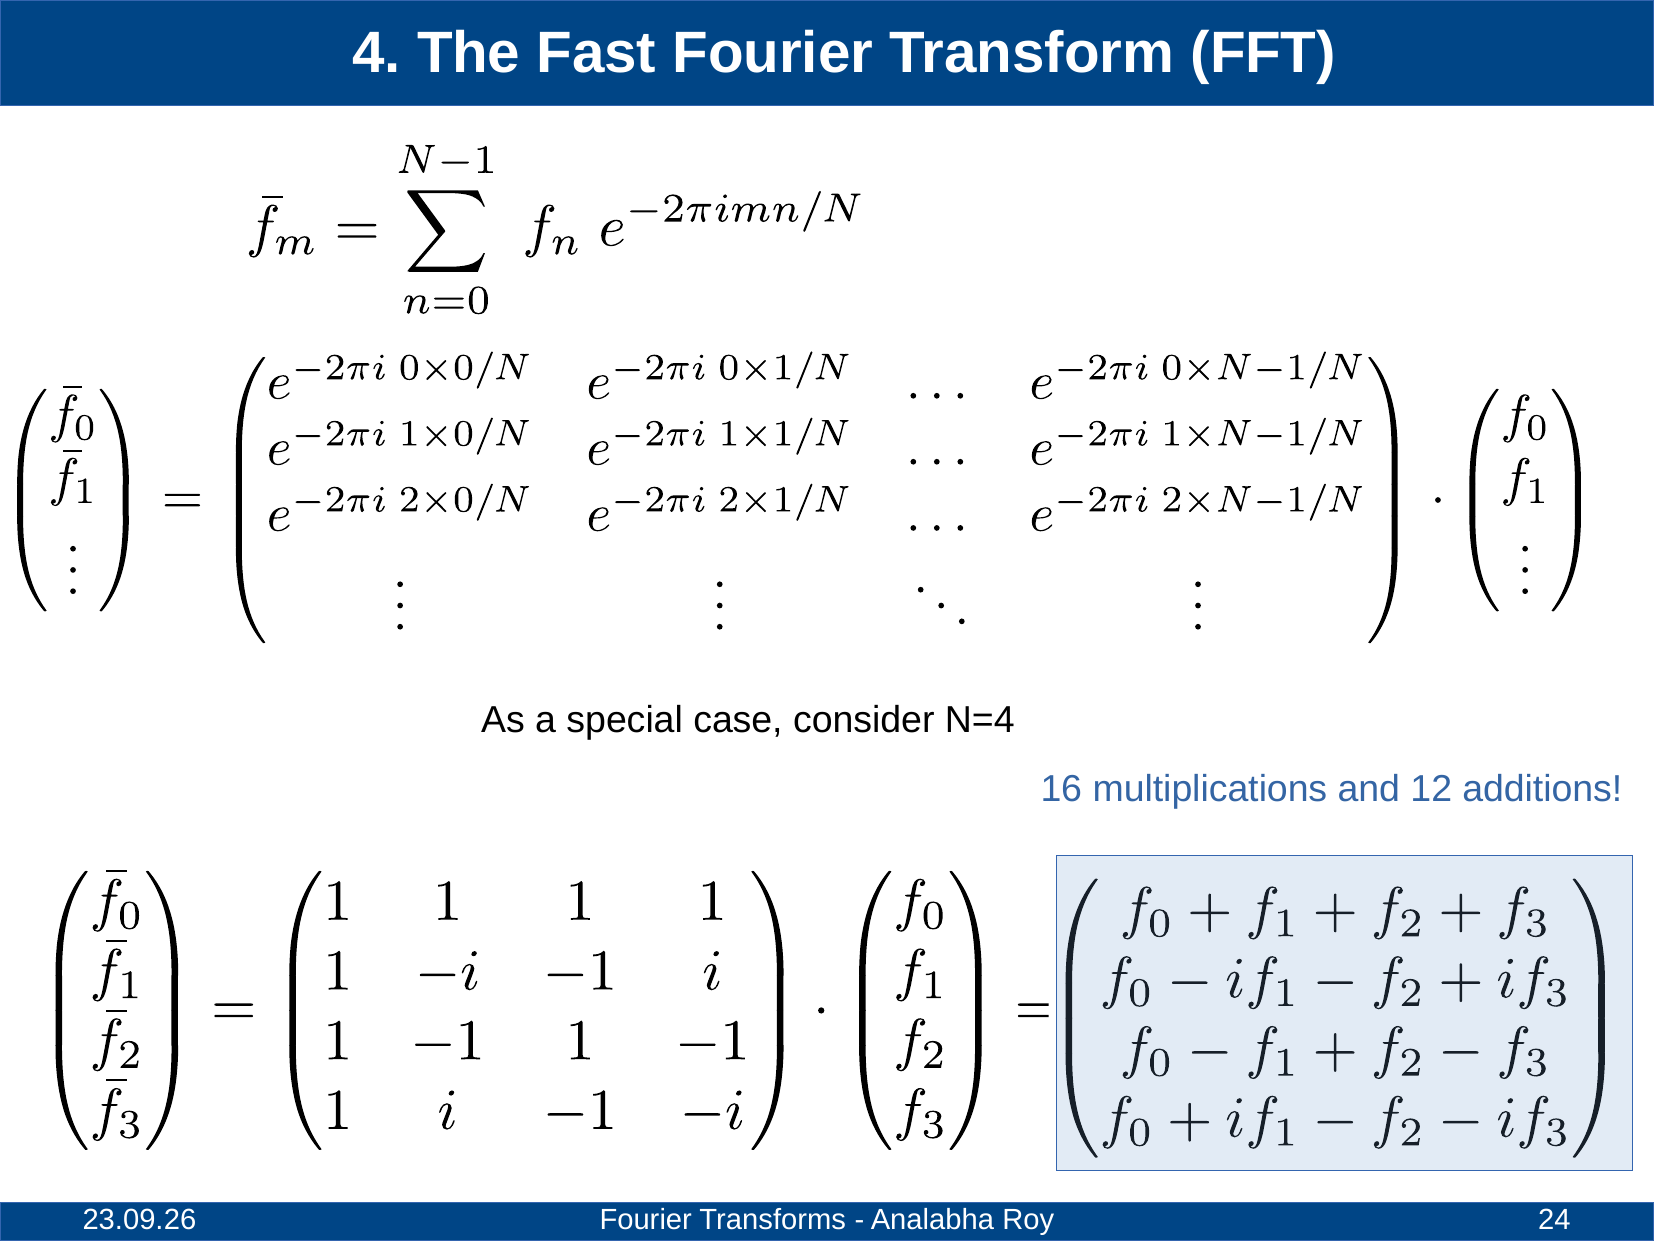

# 4. The Fast Fourier Transform (FFT)
As a special case, consider N=4
16 multiplications and 12 additions!
Your name here (insert->page number)
24